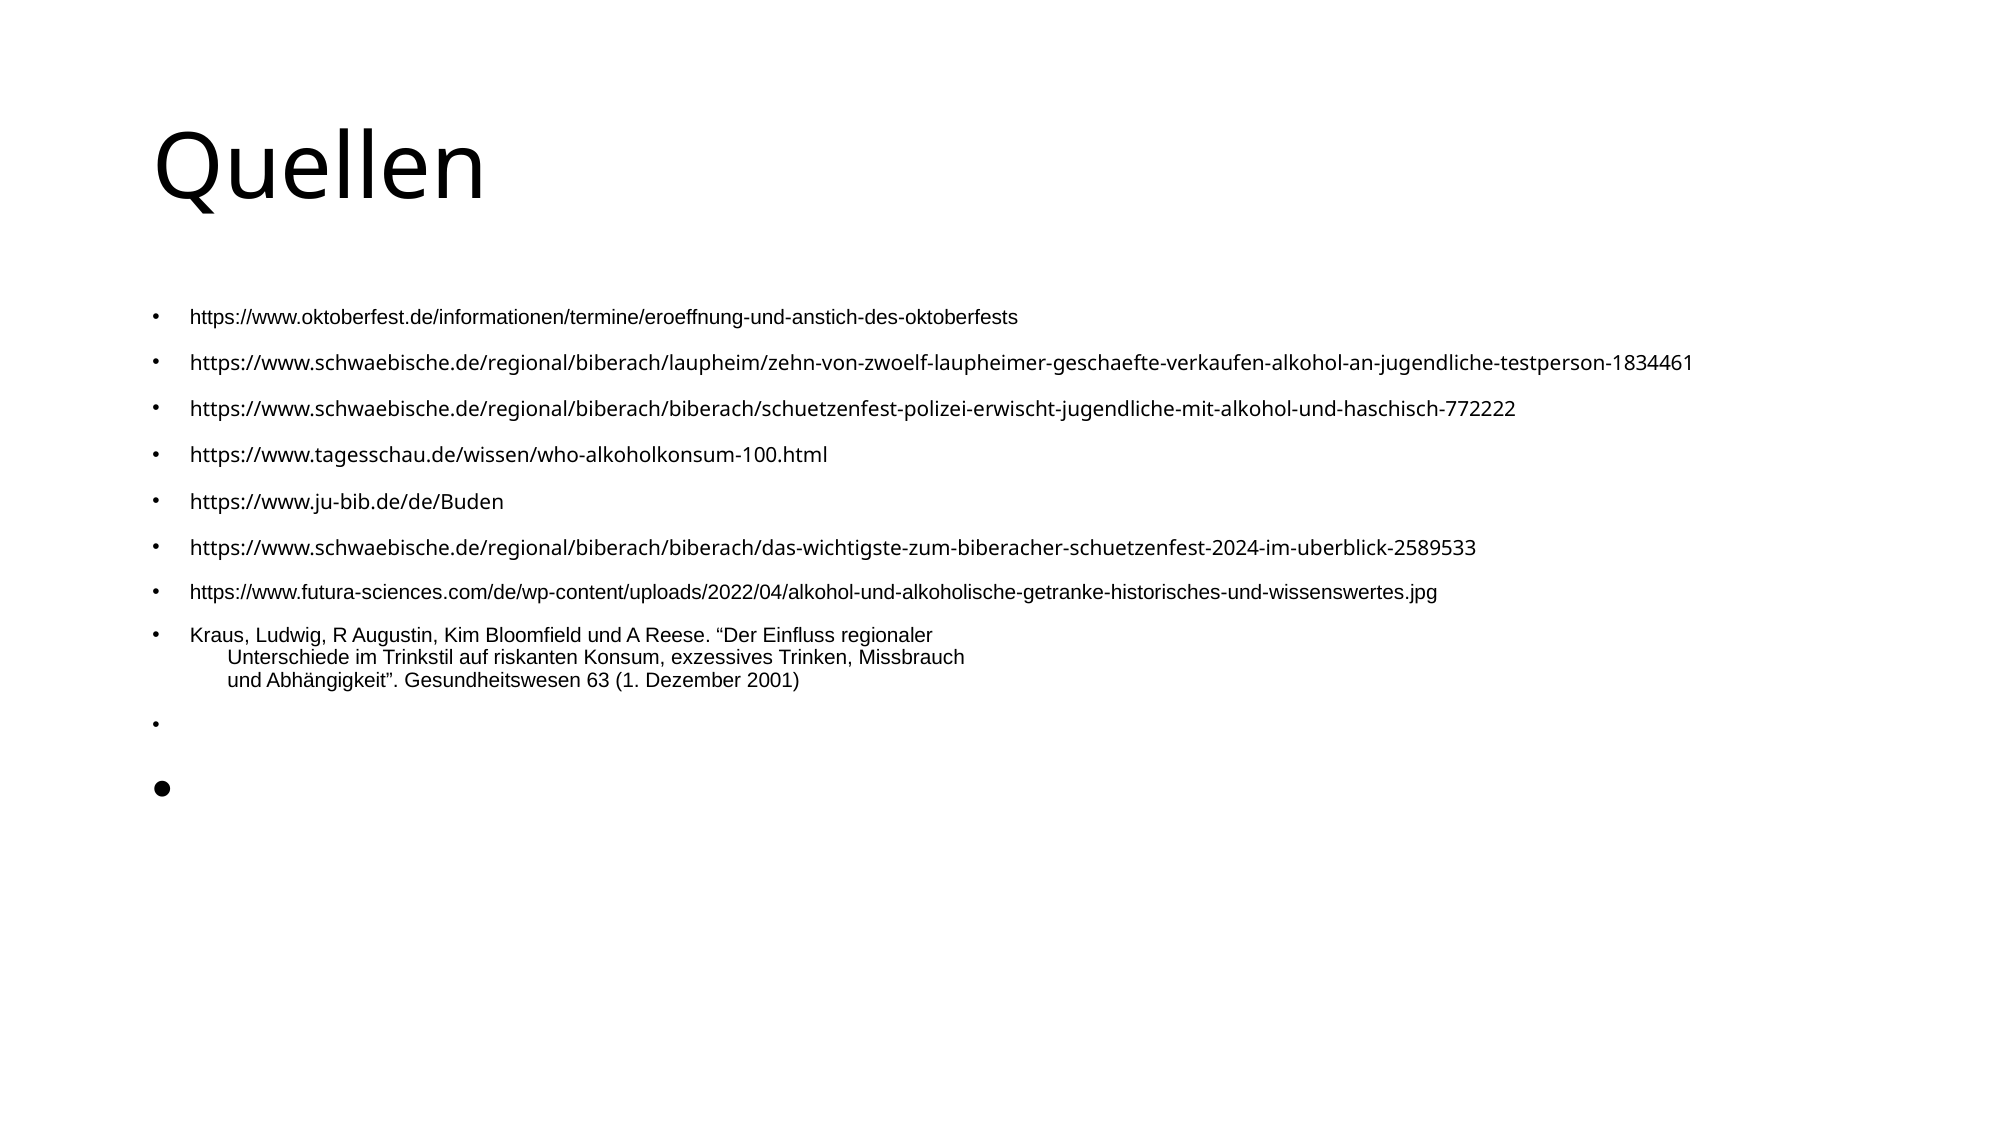

# Quellen
https://www.oktoberfest.de/informationen/termine/eroeffnung-und-anstich-des-oktoberfests
https://www.schwaebische.de/regional/biberach/laupheim/zehn-von-zwoelf-laupheimer-geschaefte-verkaufen-alkohol-an-jugendliche-testperson-1834461
https://www.schwaebische.de/regional/biberach/biberach/schuetzenfest-polizei-erwischt-jugendliche-mit-alkohol-und-haschisch-772222
https://www.tagesschau.de/wissen/who-alkoholkonsum-100.html
https://www.ju-bib.de/de/Buden
https://www.schwaebische.de/regional/biberach/biberach/das-wichtigste-zum-biberacher-schuetzenfest-2024-im-uberblick-2589533
https://www.futura-sciences.com/de/wp-content/uploads/2022/04/alkohol-und-alkoholische-getranke-historisches-und-wissenswertes.jpg
Kraus, Ludwig, R Augustin, Kim Bloomfield und A Reese. “Der Einfluss regionaler
Unterschiede im Trinkstil auf riskanten Konsum, exzessives Trinken, Missbrauch
und Abhängigkeit”. Gesundheitswesen 63 (1. Dezember 2001)